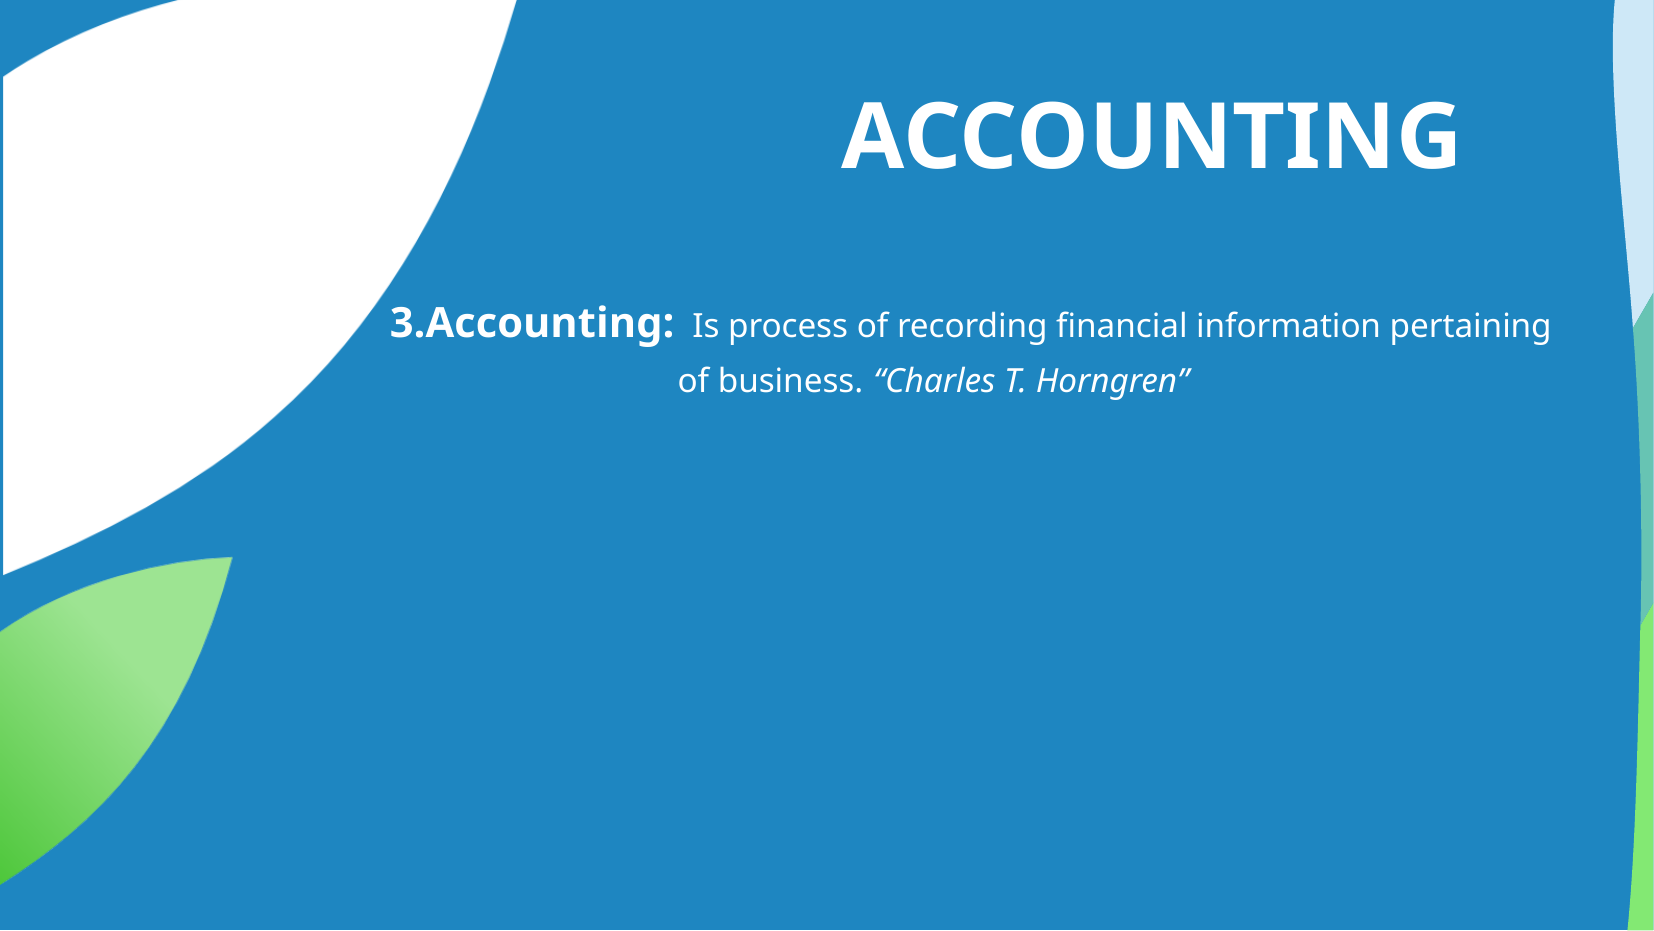

# ACCOUNTING
3.Accounting: Is process of recording financial information pertaining of business. “Charles T. Horngren”